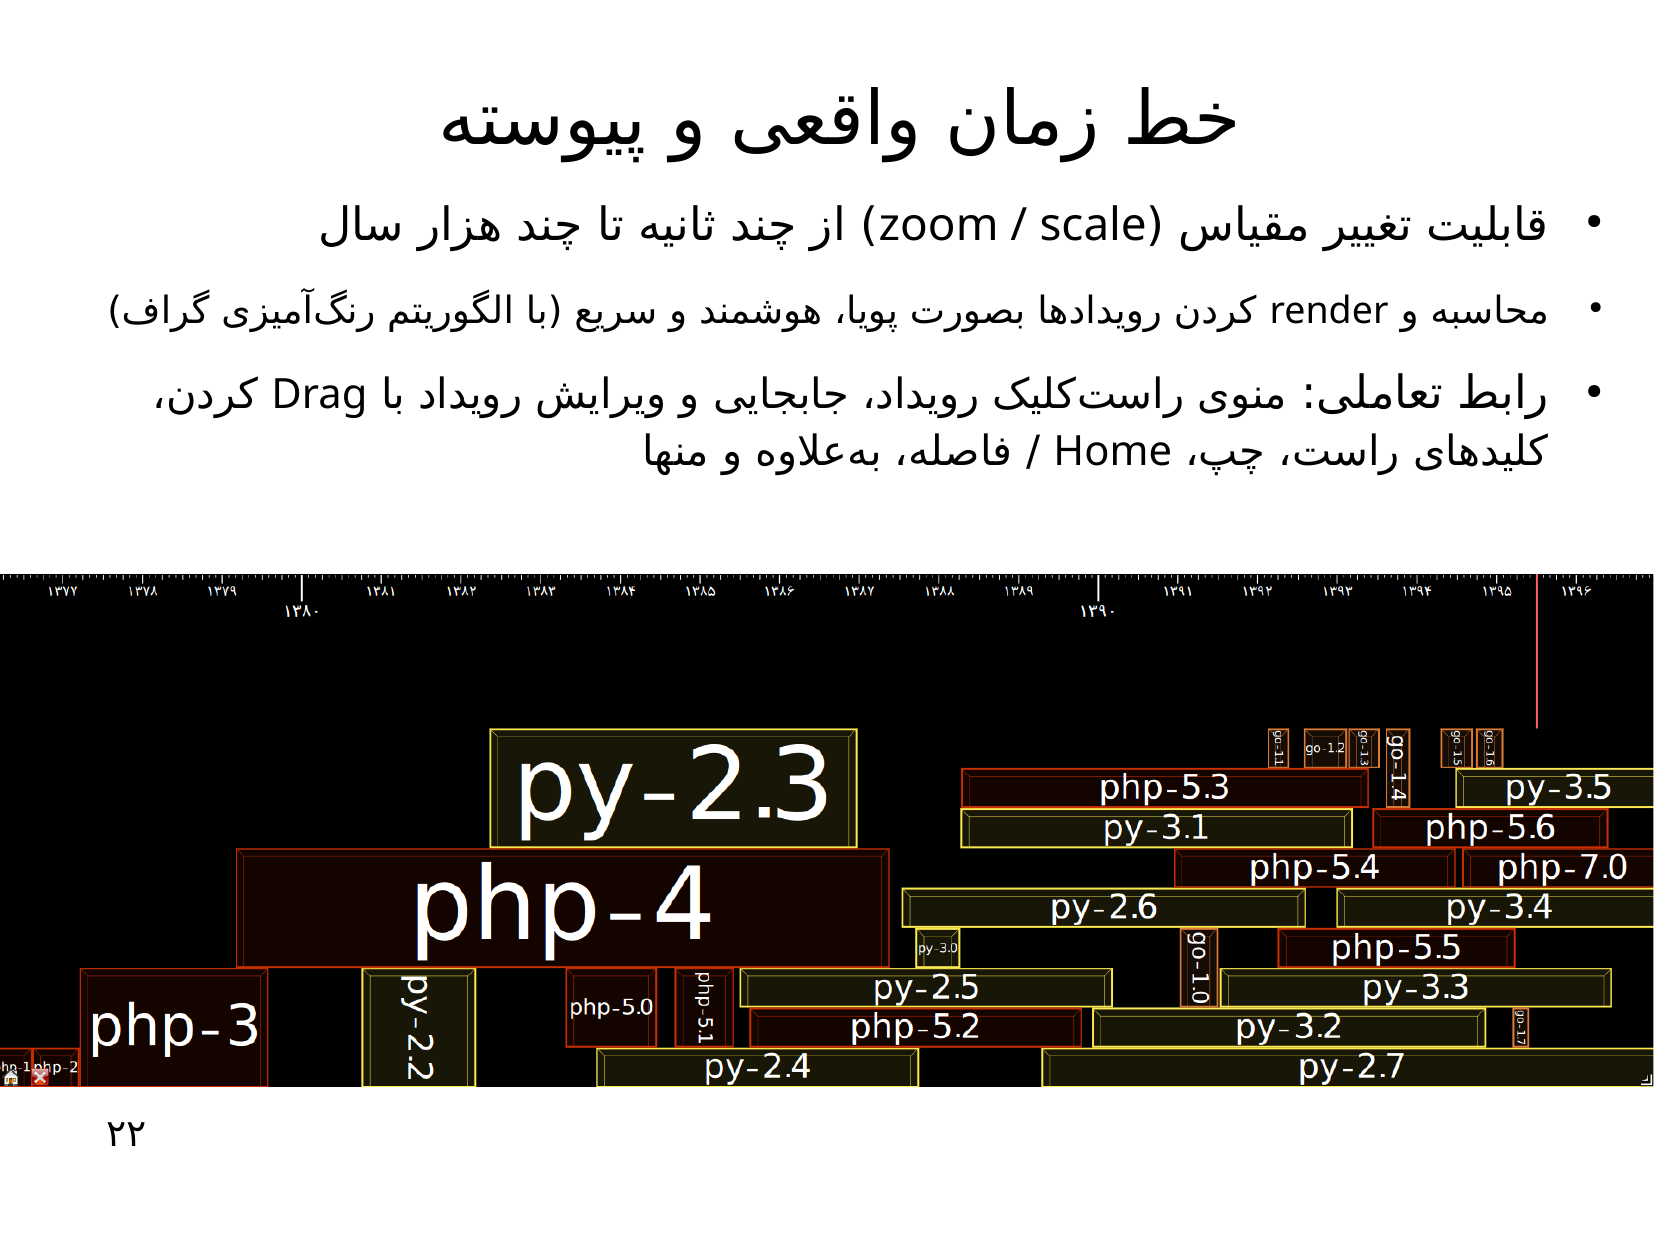

# خط زمان واقعی و پیوسته
قابلیت تغییر مقیاس (zoom / scale) از چند ثانیه تا چند هزار سال
محاسبه و render کردن رویدادها بصورت پویا، هوشمند و سریع (با الگوریتم رنگ‌آمیزی گراف)
رابط تعاملی: منوی راست‌کلیک رویداد، جابجایی و ویرایش رویداد با Drag کردن، کلیدهای راست، چپ، Home / فاصله، به‌علاوه و منها
۲۲